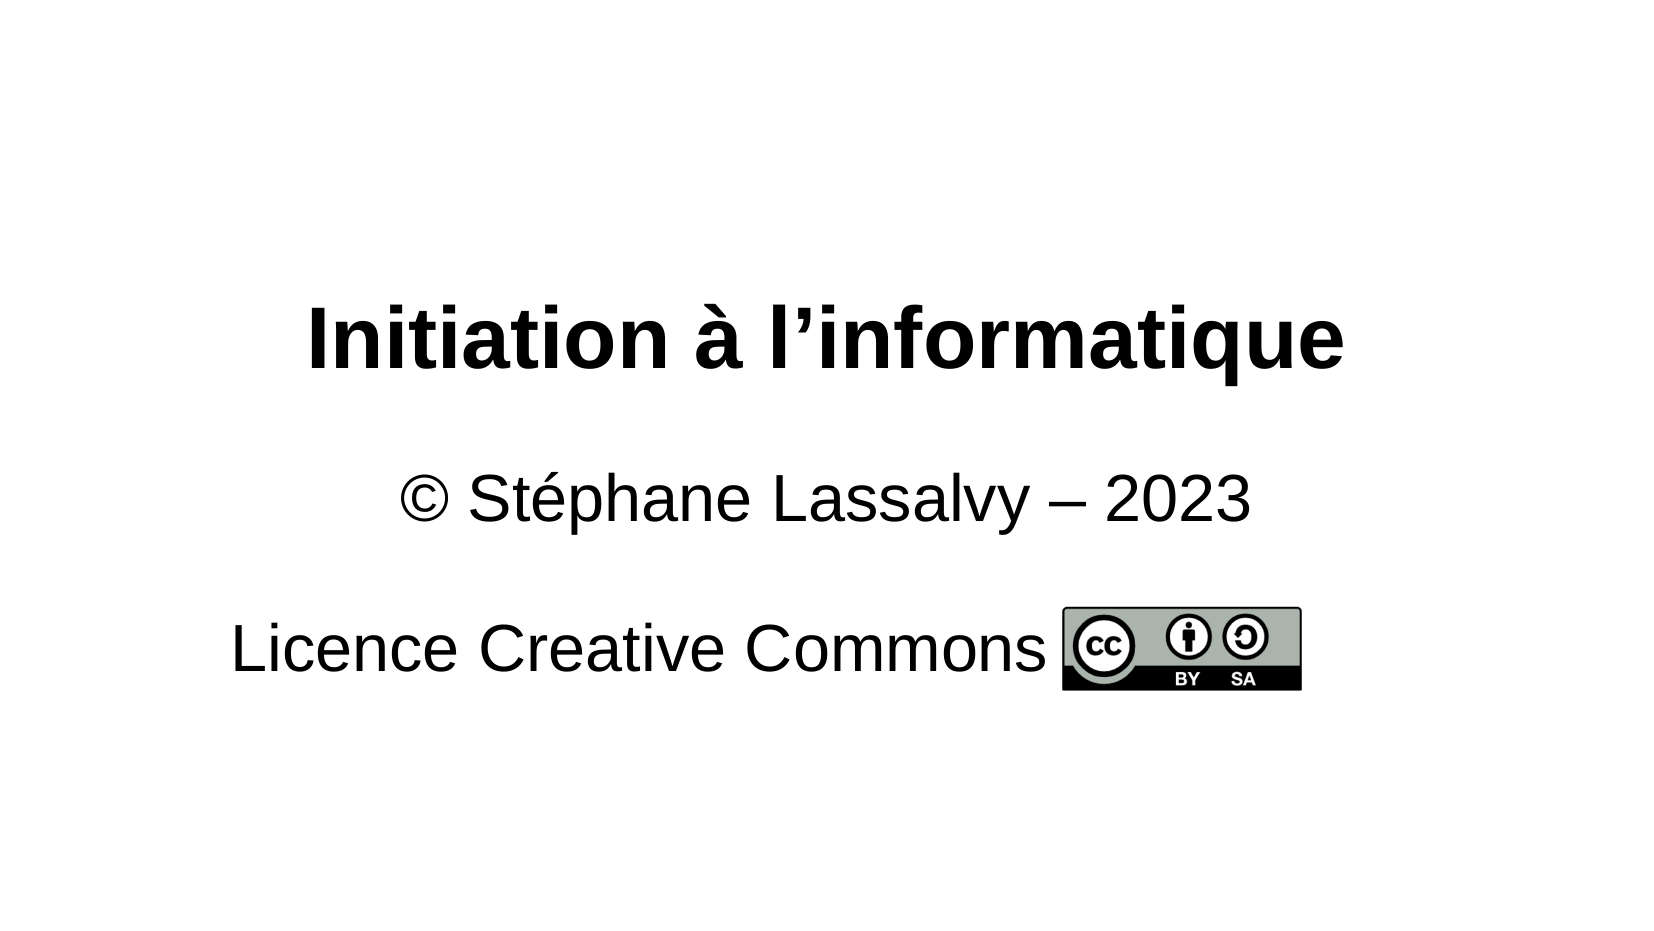

#
Initiation à l’informatique
© Stéphane Lassalvy – 2023
		Licence Creative Commons